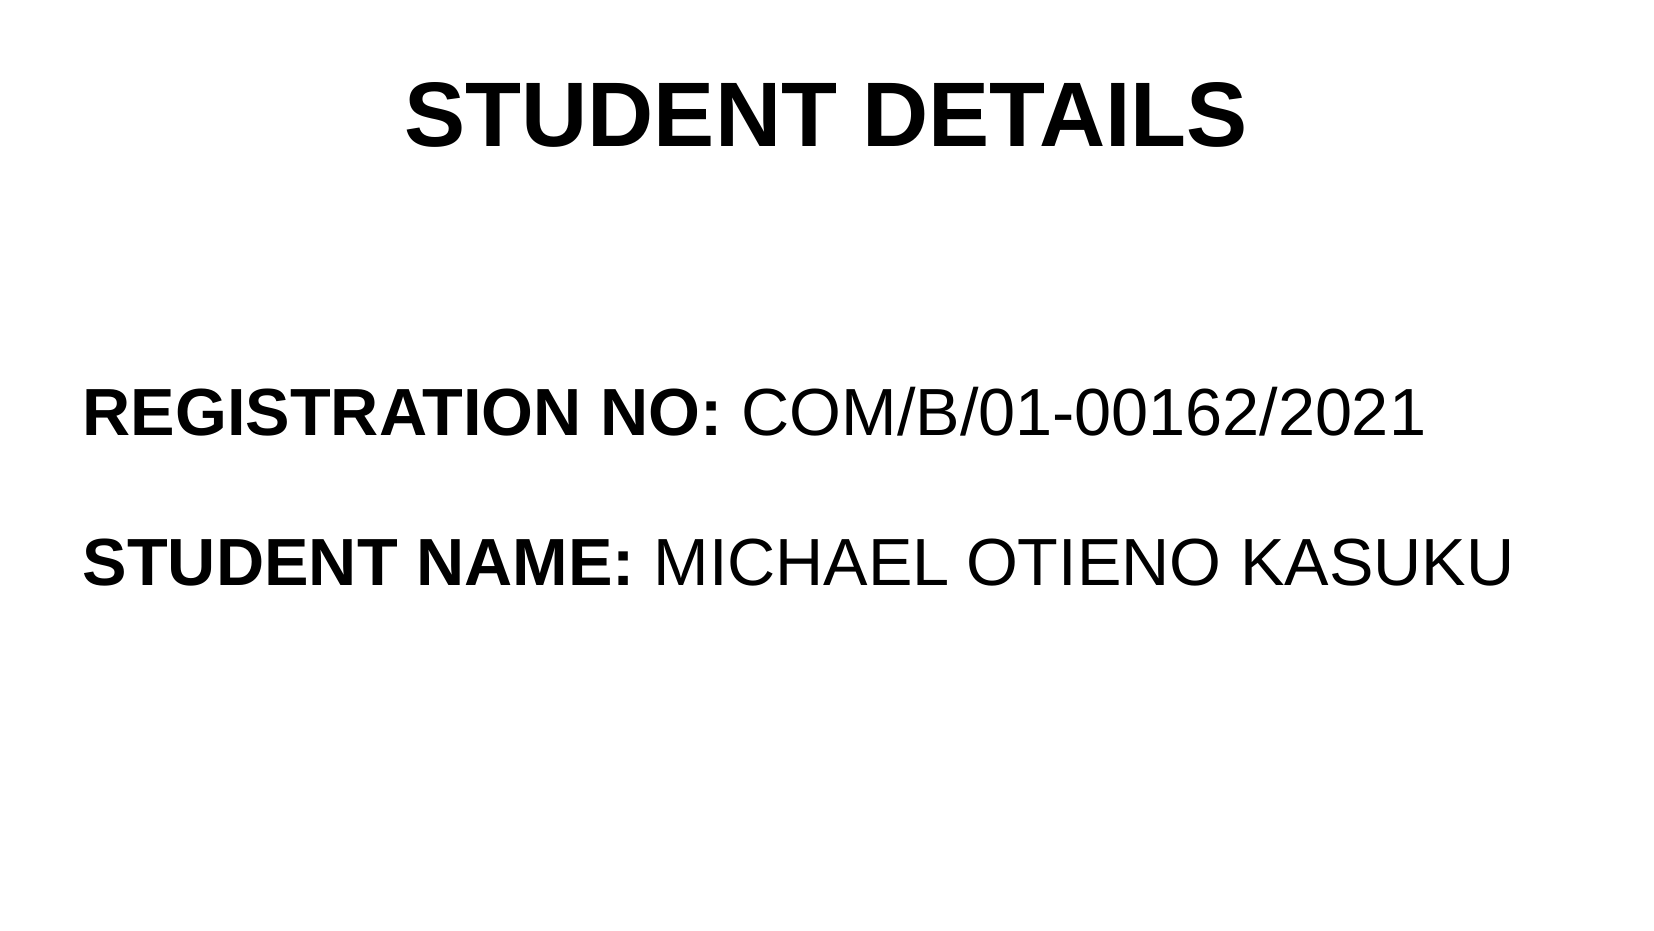

# STUDENT DETAILS
REGISTRATION NO: COM/B/01-00162/2021
STUDENT NAME: MICHAEL OTIENO KASUKU